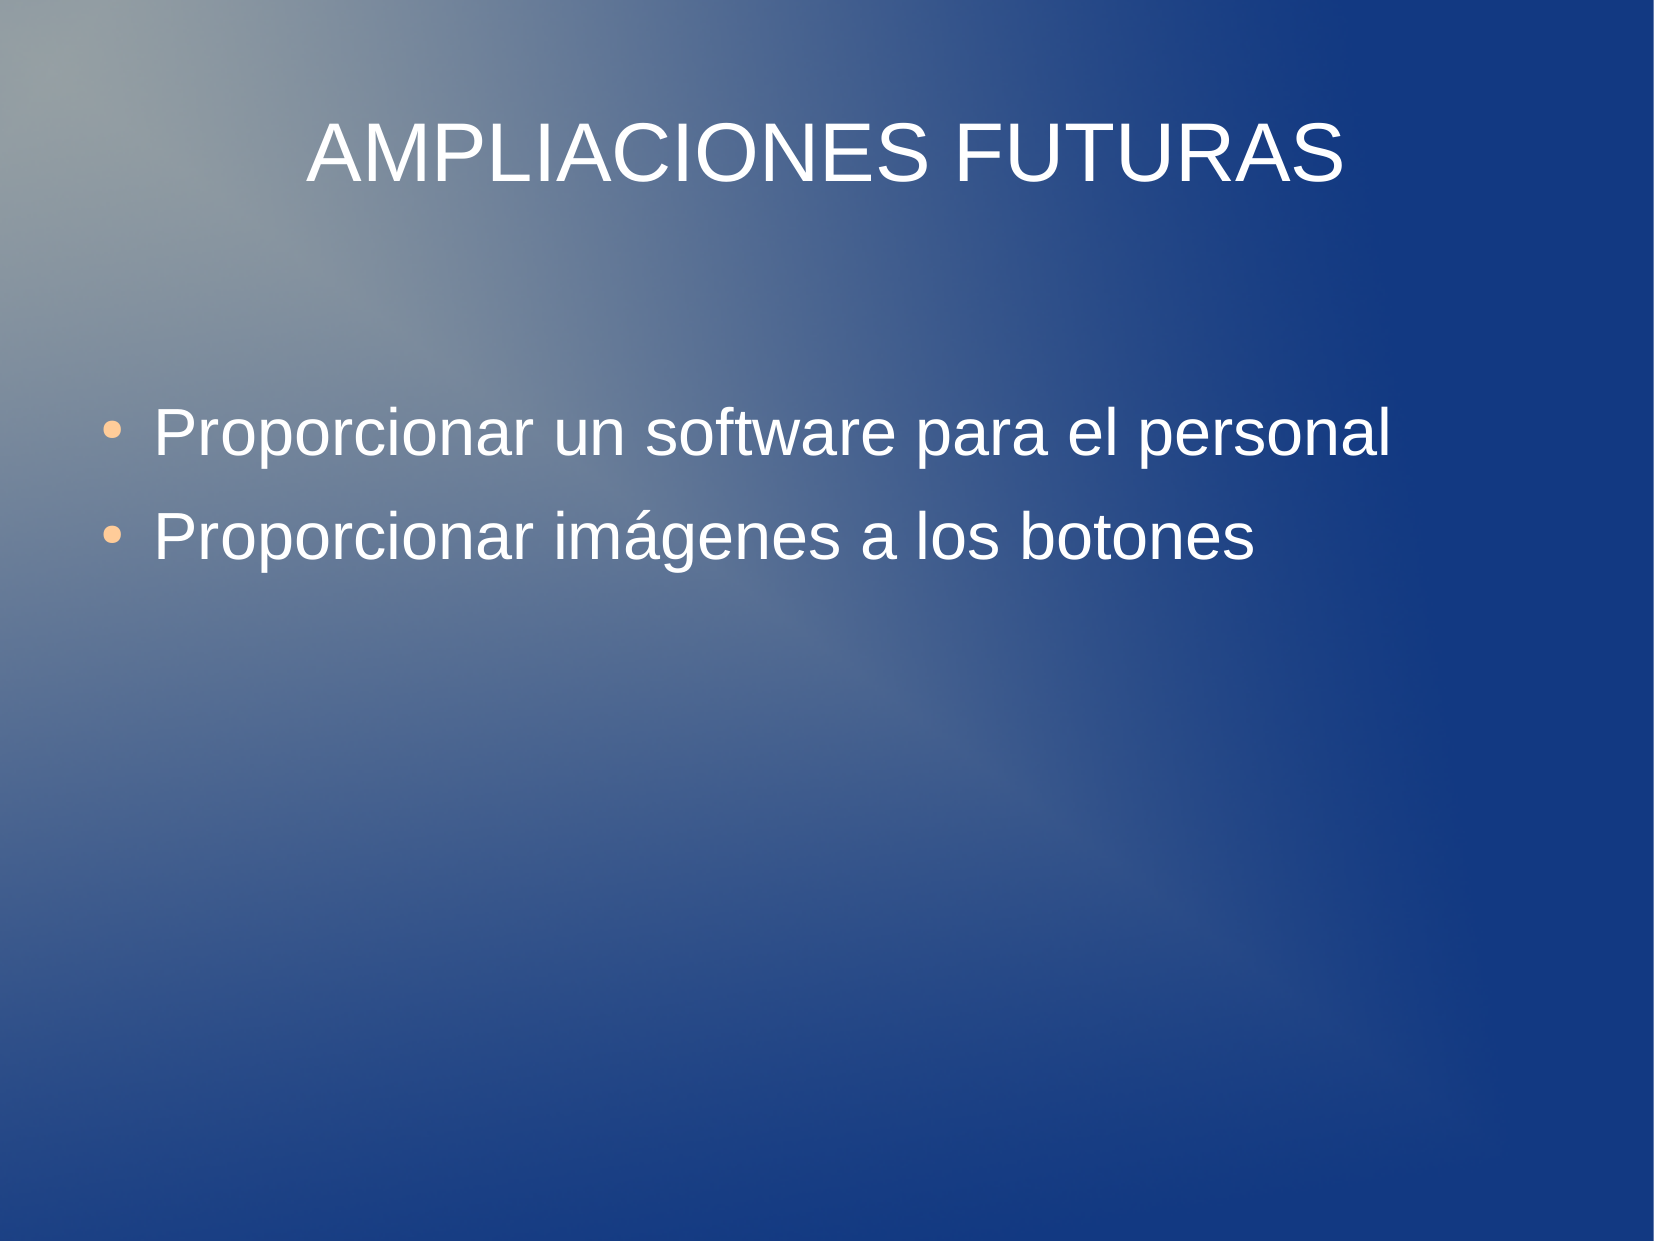

# AMPLIACIONES FUTURAS
Proporcionar un software para el personal
Proporcionar imágenes a los botones